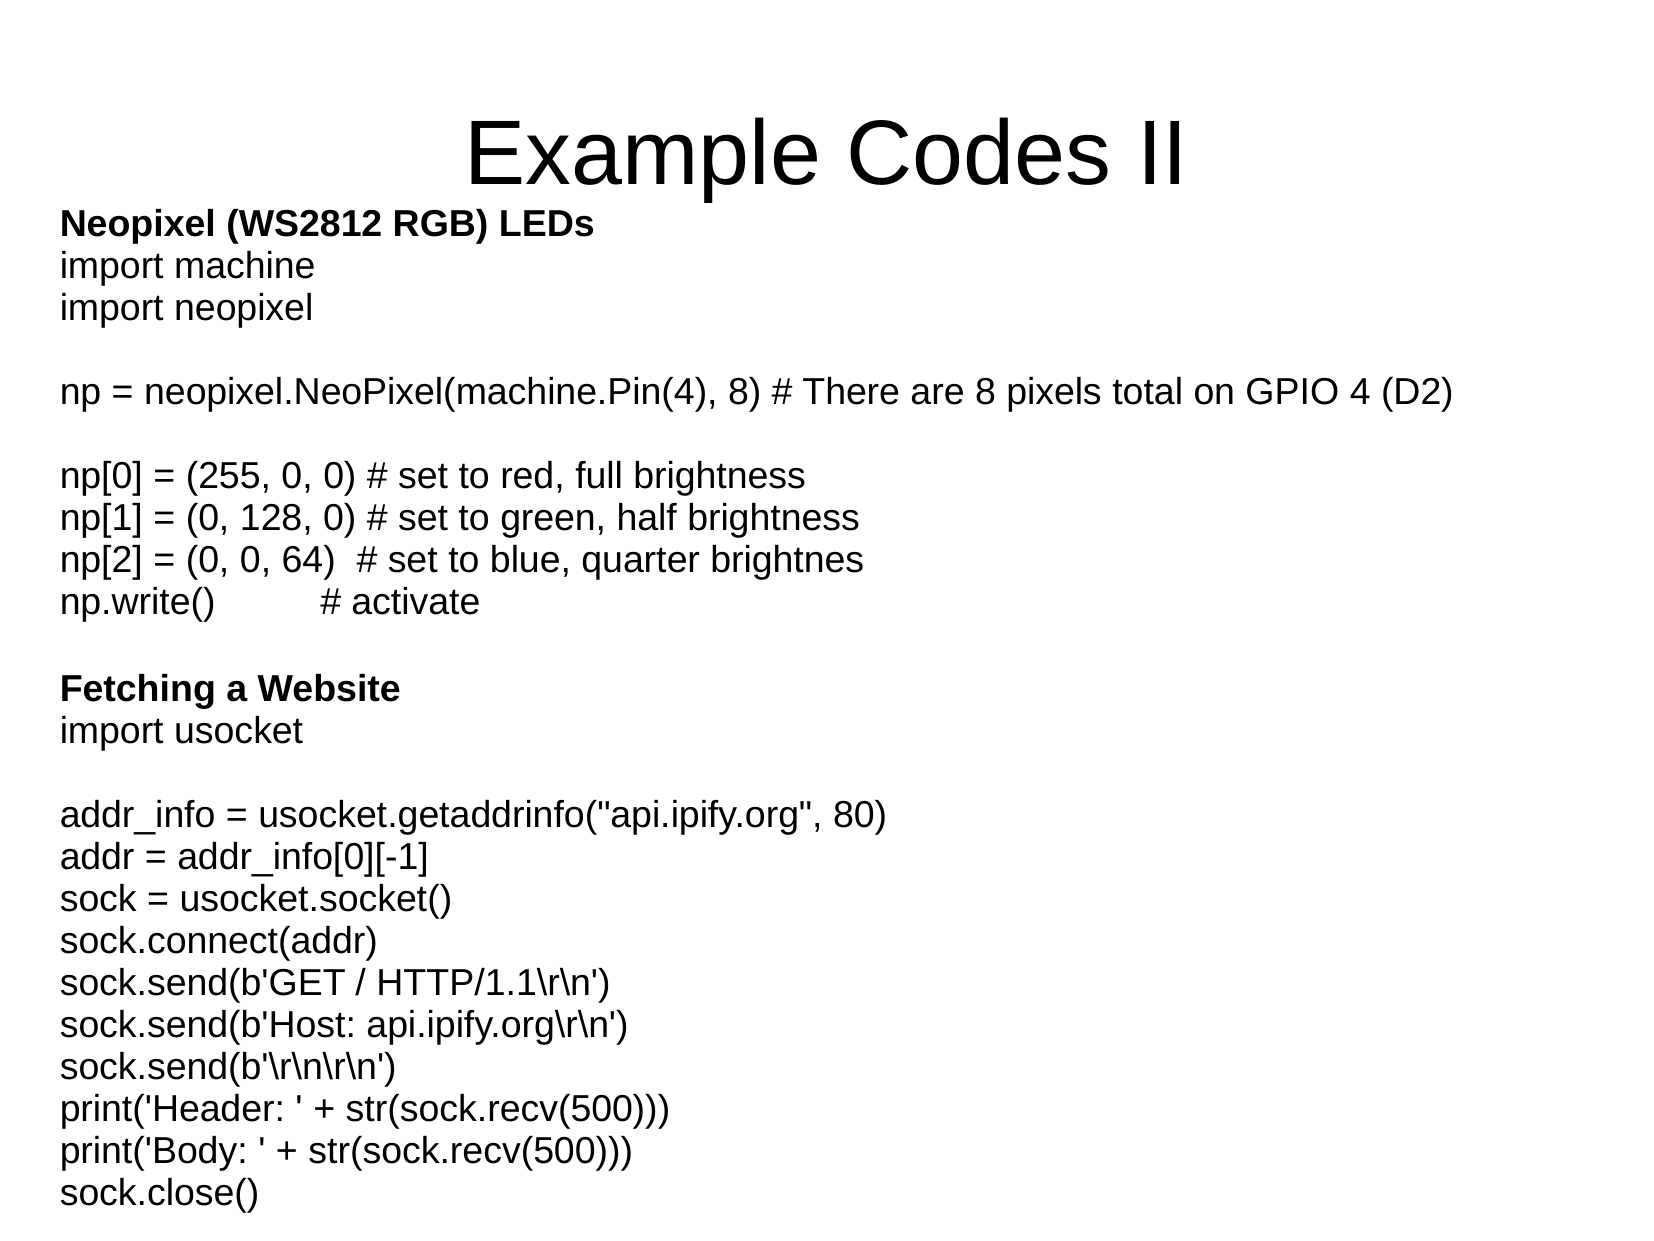

# Example Codes II
Neopixel (WS2812 RGB) LEDs
import machine
import neopixel
np = neopixel.NeoPixel(machine.Pin(4), 8) # There are 8 pixels total on GPIO 4 (D2)
np[0] = (255, 0, 0) # set to red, full brightness
np[1] = (0, 128, 0) # set to green, half brightness
np[2] = (0, 0, 64) # set to blue, quarter brightnes
np.write() # activate
Fetching a Website
import usocket
addr_info = usocket.getaddrinfo("api.ipify.org", 80)
addr = addr_info[0][-1]
sock = usocket.socket()
sock.connect(addr)
sock.send(b'GET / HTTP/1.1\r\n')
sock.send(b'Host: api.ipify.org\r\n')
sock.send(b'\r\n\r\n')
print('Header: ' + str(sock.recv(500)))
print('Body: ' + str(sock.recv(500)))
sock.close()